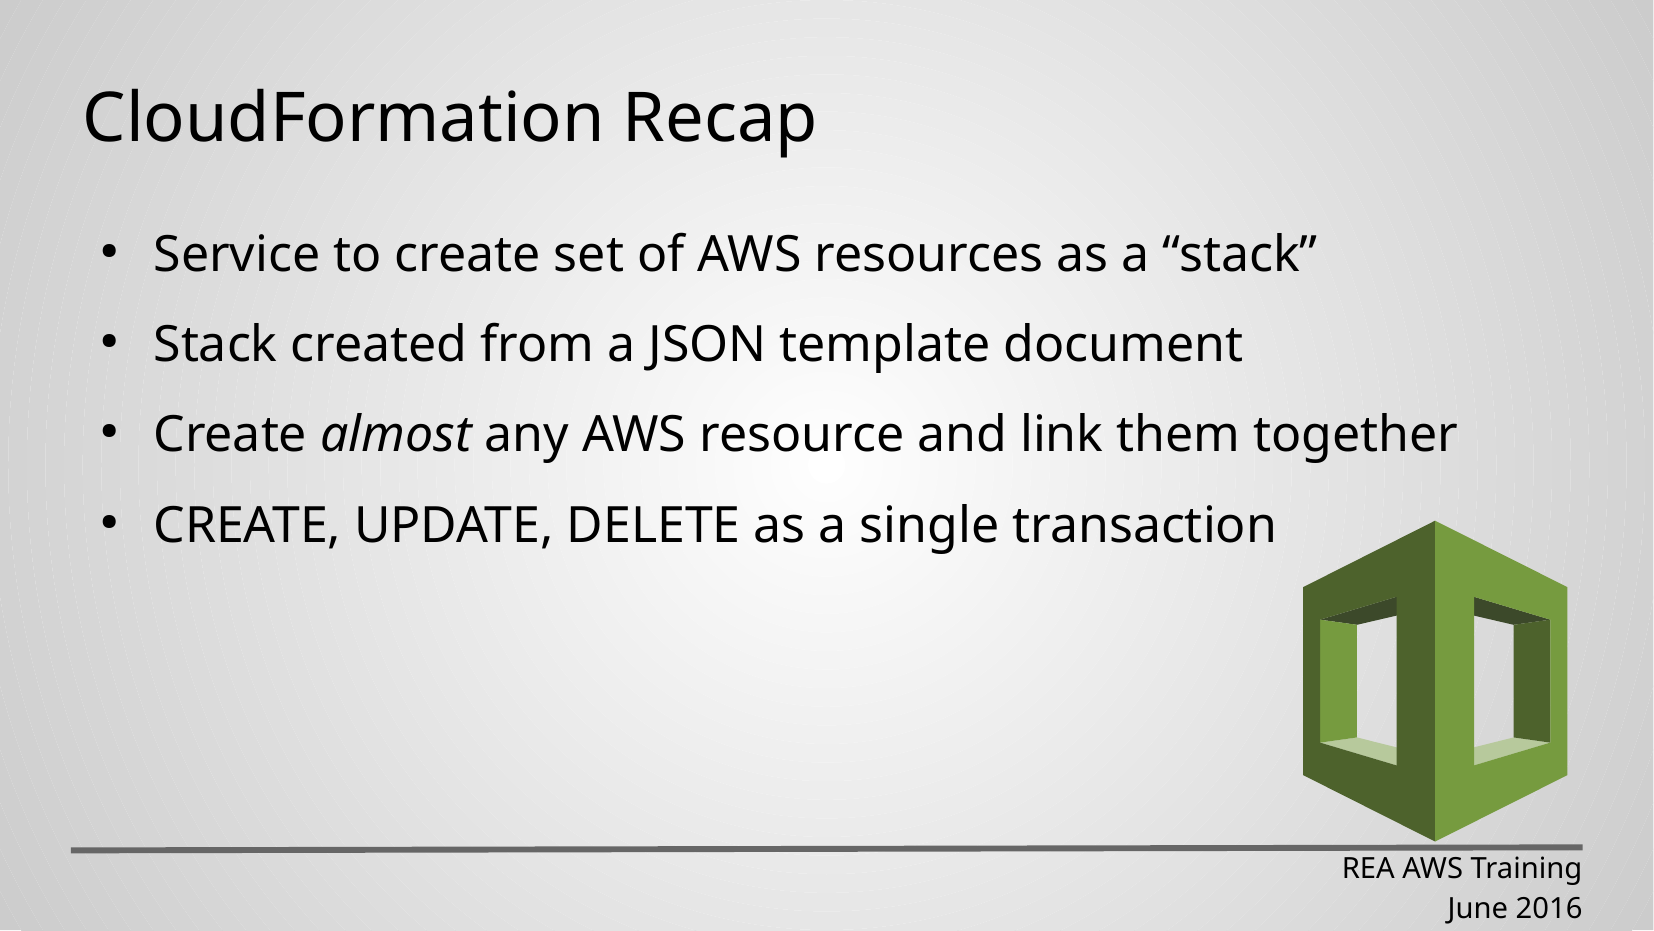

# CloudFormation Recap
Service to create set of AWS resources as a “stack”
Stack created from a JSON template document
Create almost any AWS resource and link them together
CREATE, UPDATE, DELETE as a single transaction